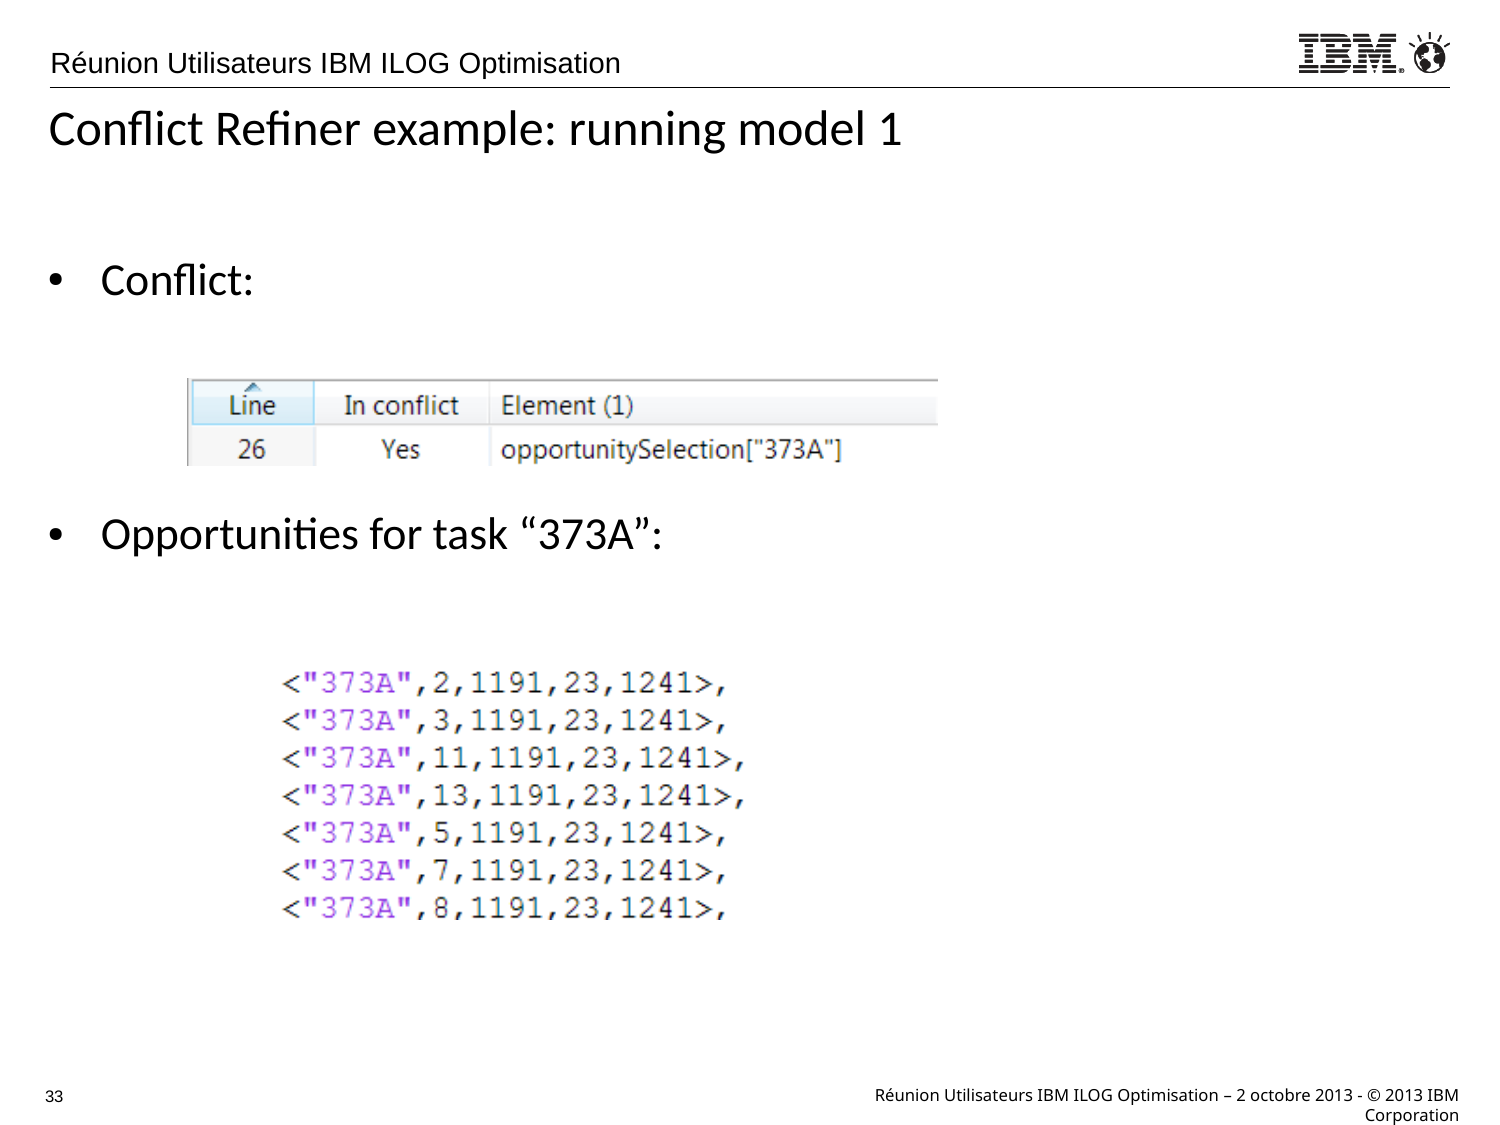

# Conflict Refiner example: running model 1
Conflict:
Opportunities for task “373A”:
33